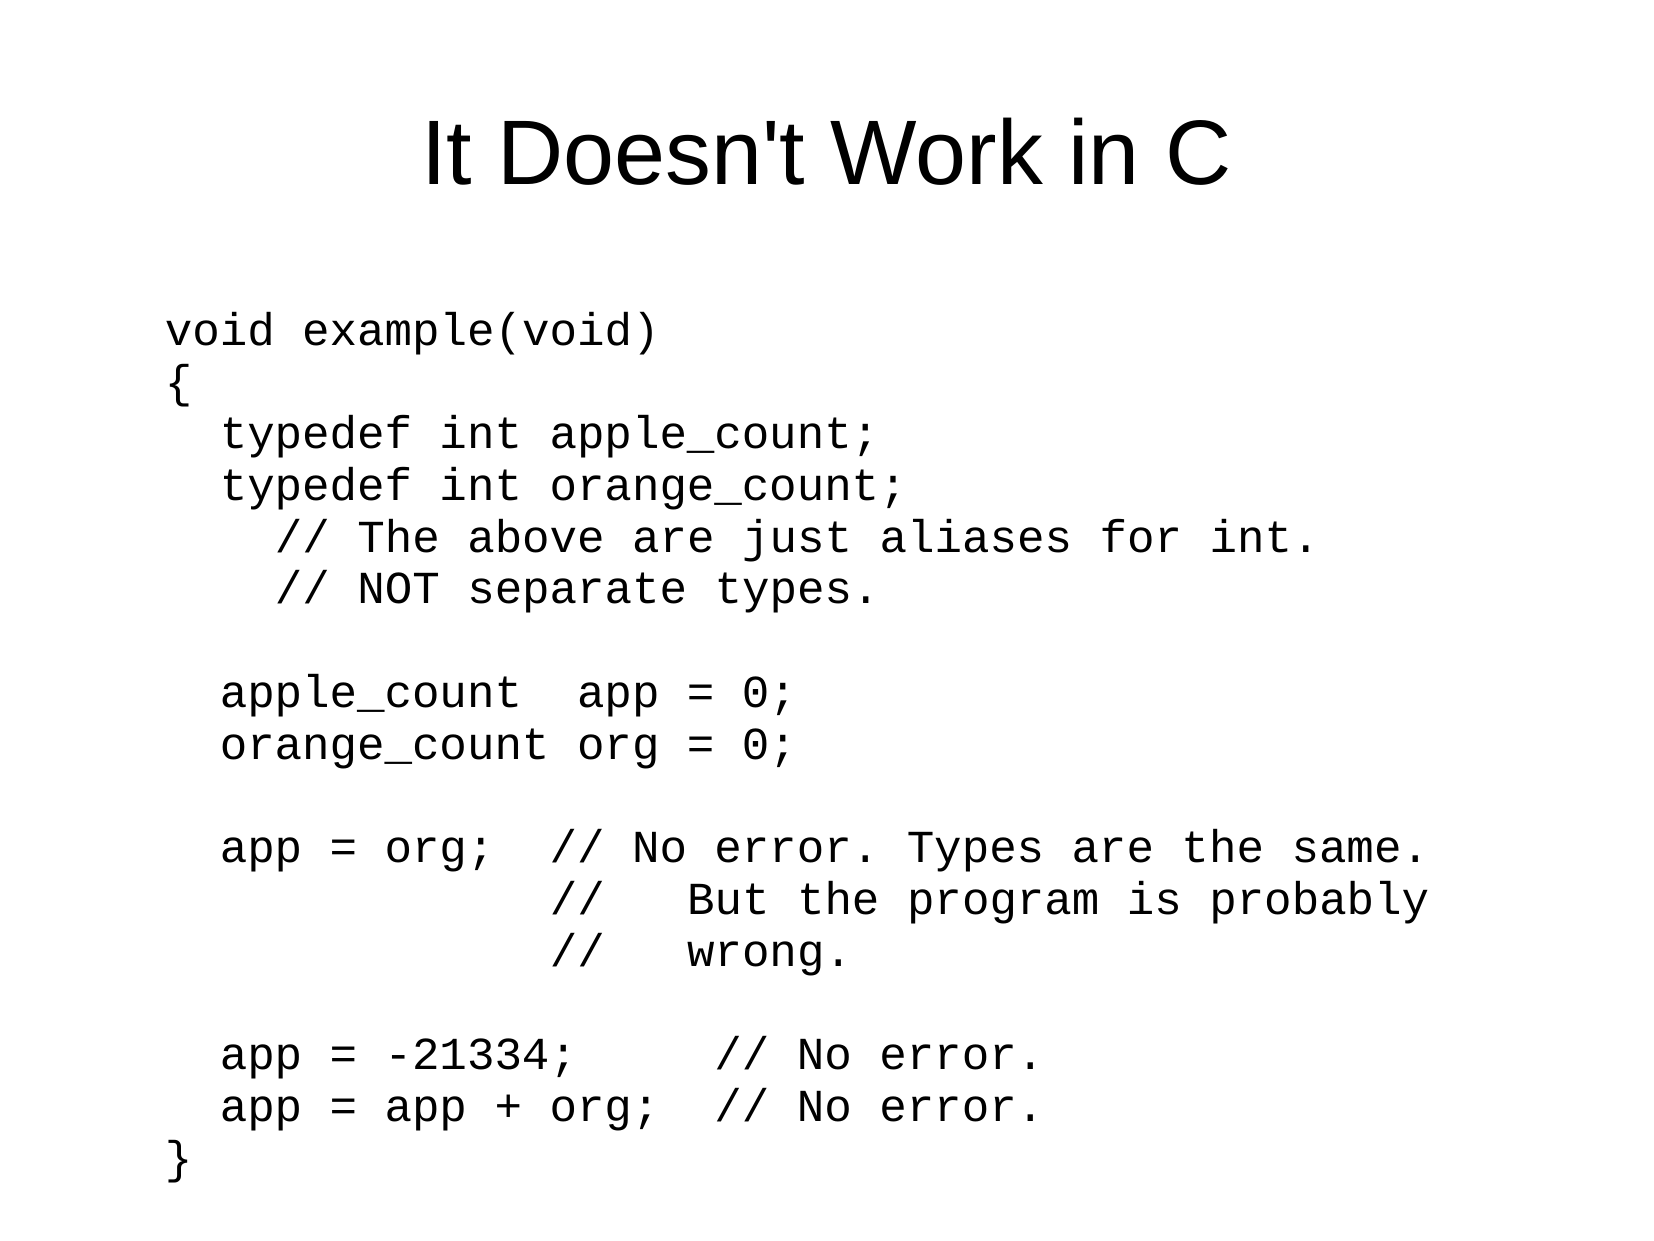

# It Doesn't Work in C
void example(void)
{
 typedef int apple_count;
 typedef int orange_count;
 // The above are just aliases for int.
 // NOT separate types.
 apple_count app = 0;
 orange_count org = 0;
 app = org; // No error. Types are the same.
 // But the program is probably
 // wrong.
 app = -21334; // No error.
 app = app + org; // No error.
}